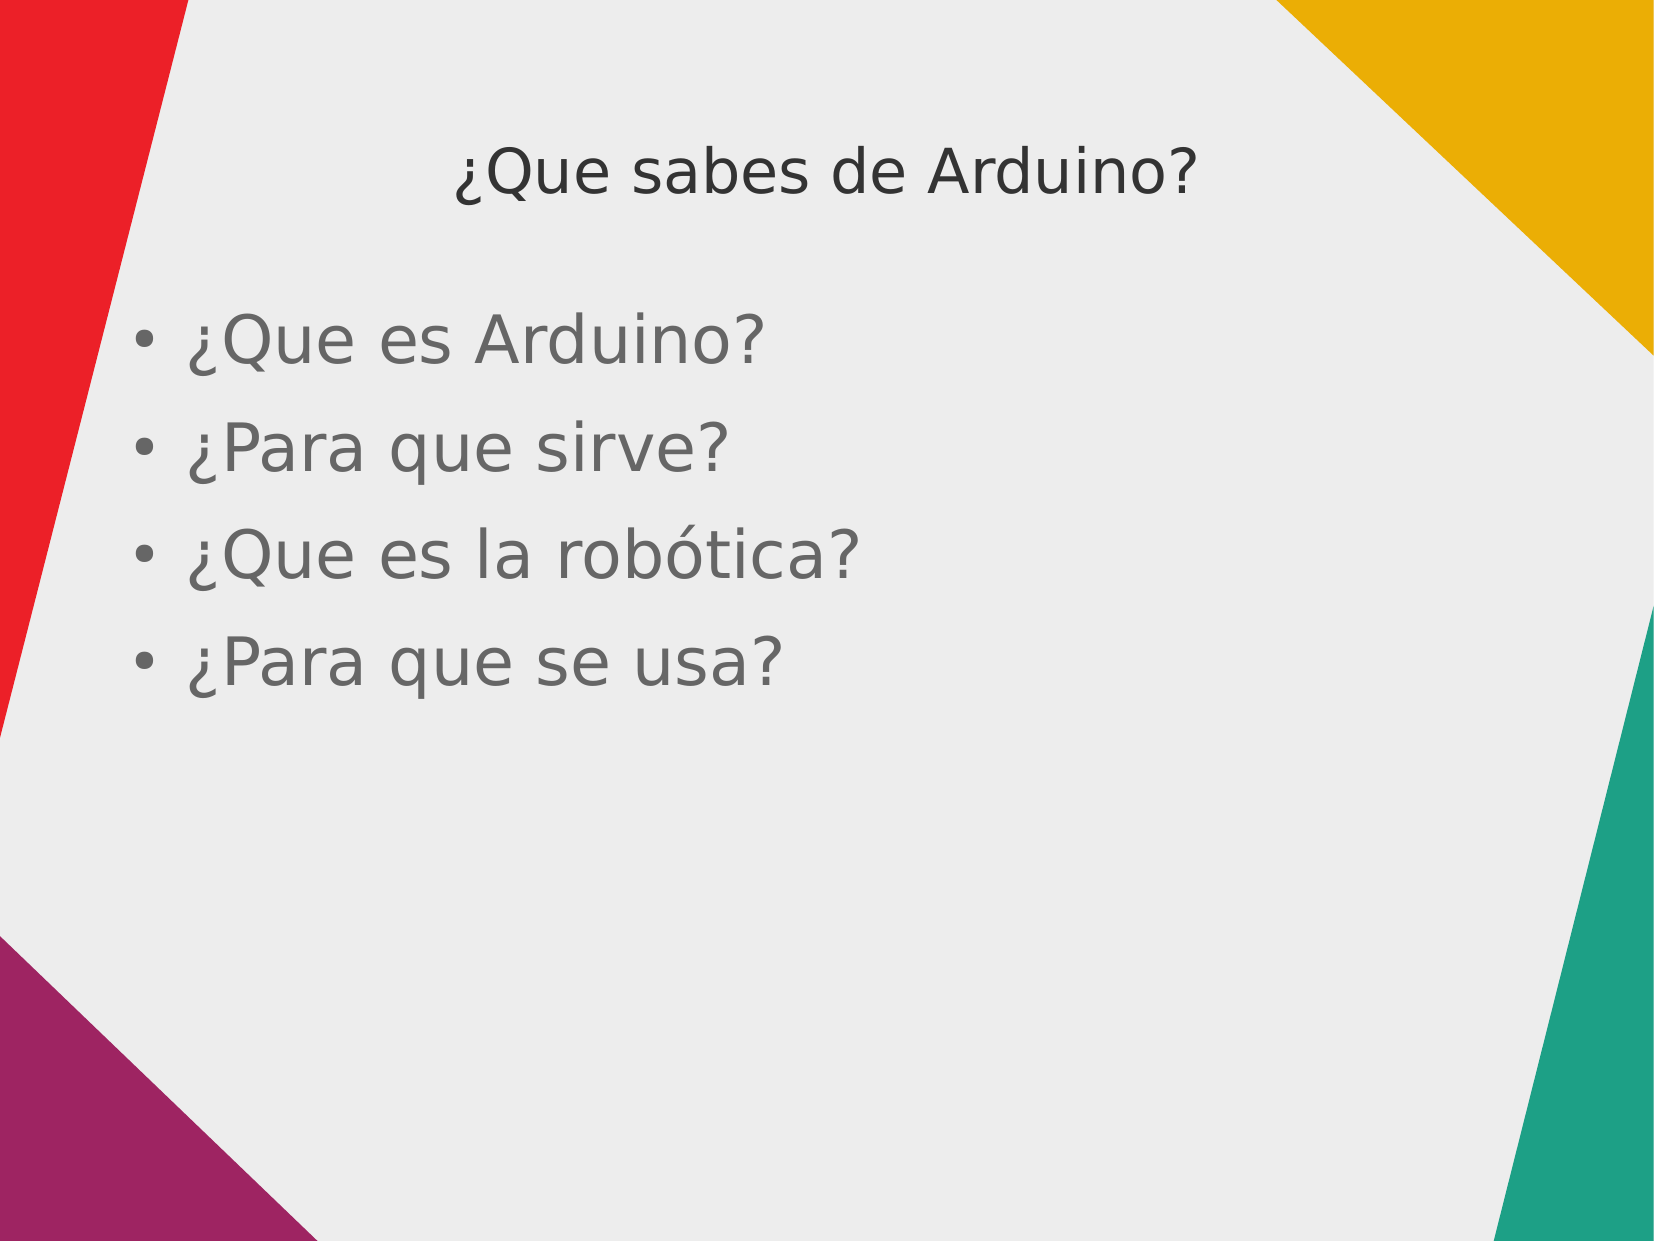

# ¿Que sabes de Arduino?
¿Que es Arduino?
¿Para que sirve?
¿Que es la robótica?
¿Para que se usa?